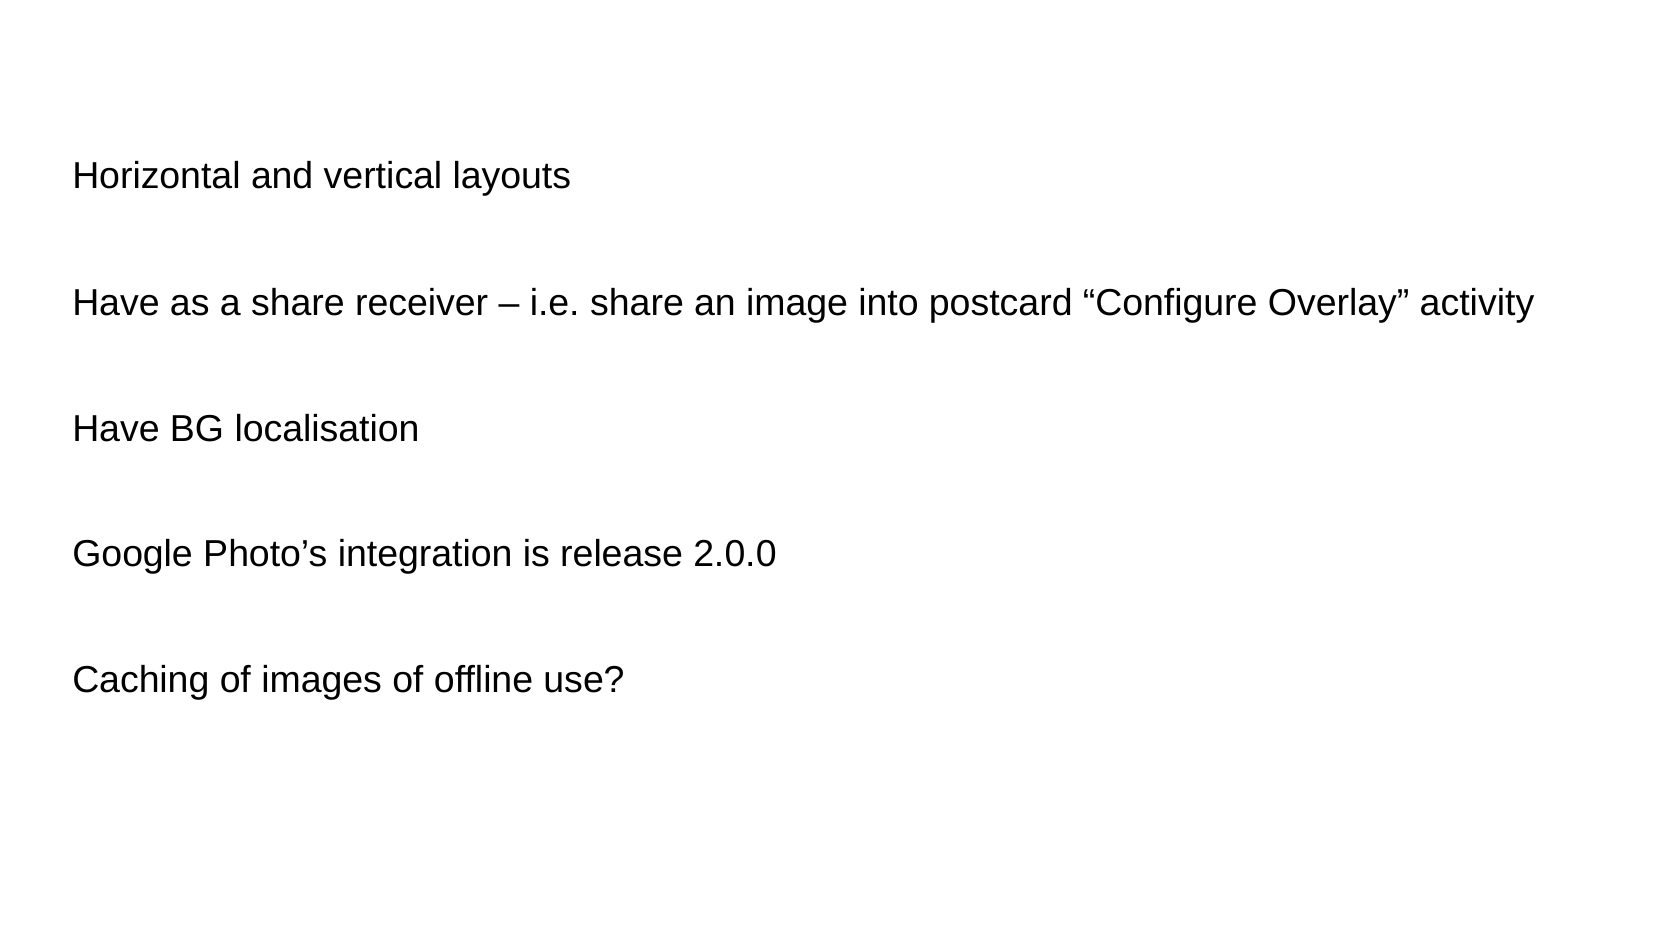

Horizontal and vertical layouts
Have as a share receiver – i.e. share an image into postcard “Configure Overlay” activity
Have BG localisation
Google Photo’s integration is release 2.0.0
Caching of images of offline use?